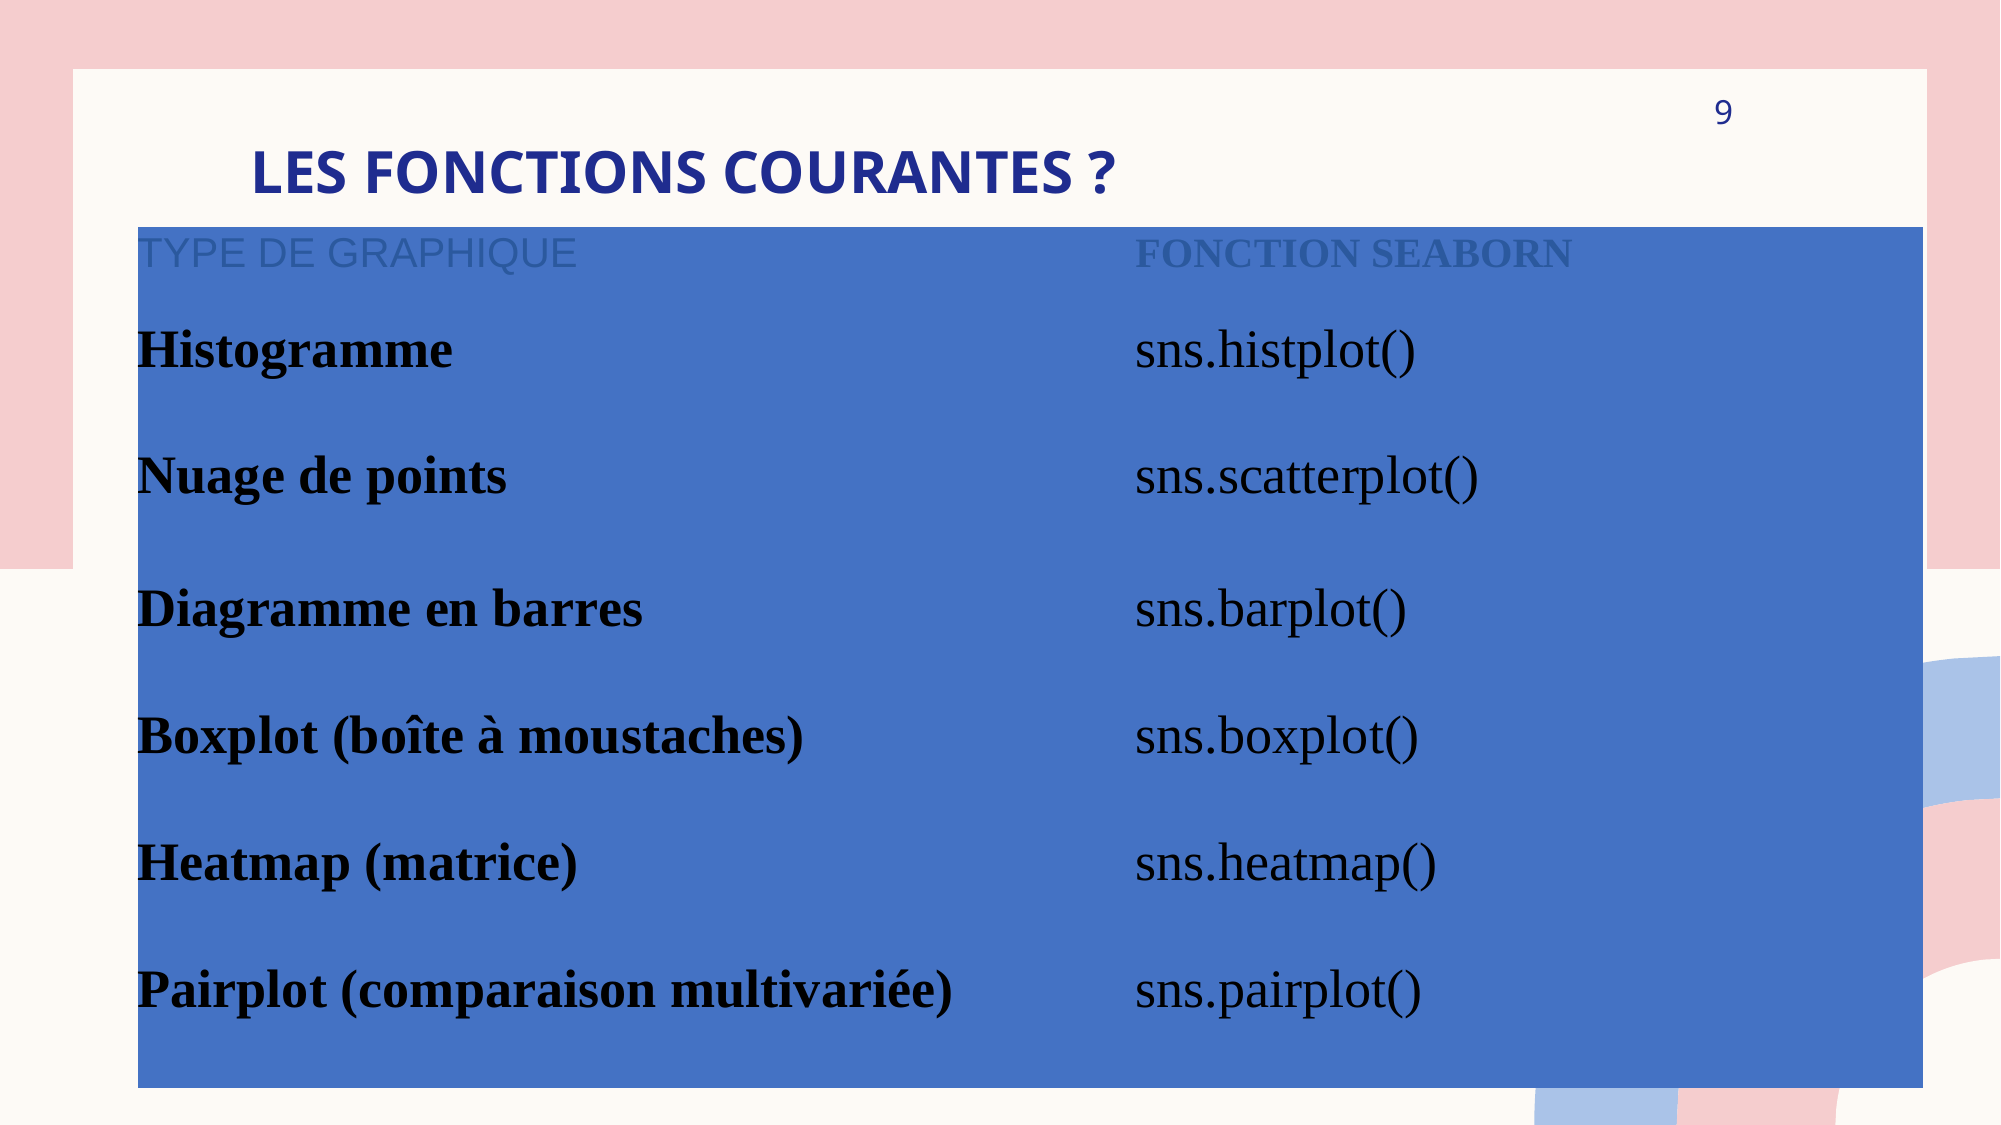

# les fonctions Courantes ?
| TYPE DE GRAPHIQUE | FONCTION SEABORN |
| --- | --- |
| Histogramme | sns.histplot() |
| Nuage de points | sns.scatterplot() |
| Diagramme en barres | sns.barplot() |
| Boxplot (boîte à moustaches) | sns.boxplot() |
| Heatmap (matrice) | sns.heatmap() |
| Pairplot (comparaison multivariée) | sns.pairplot() |